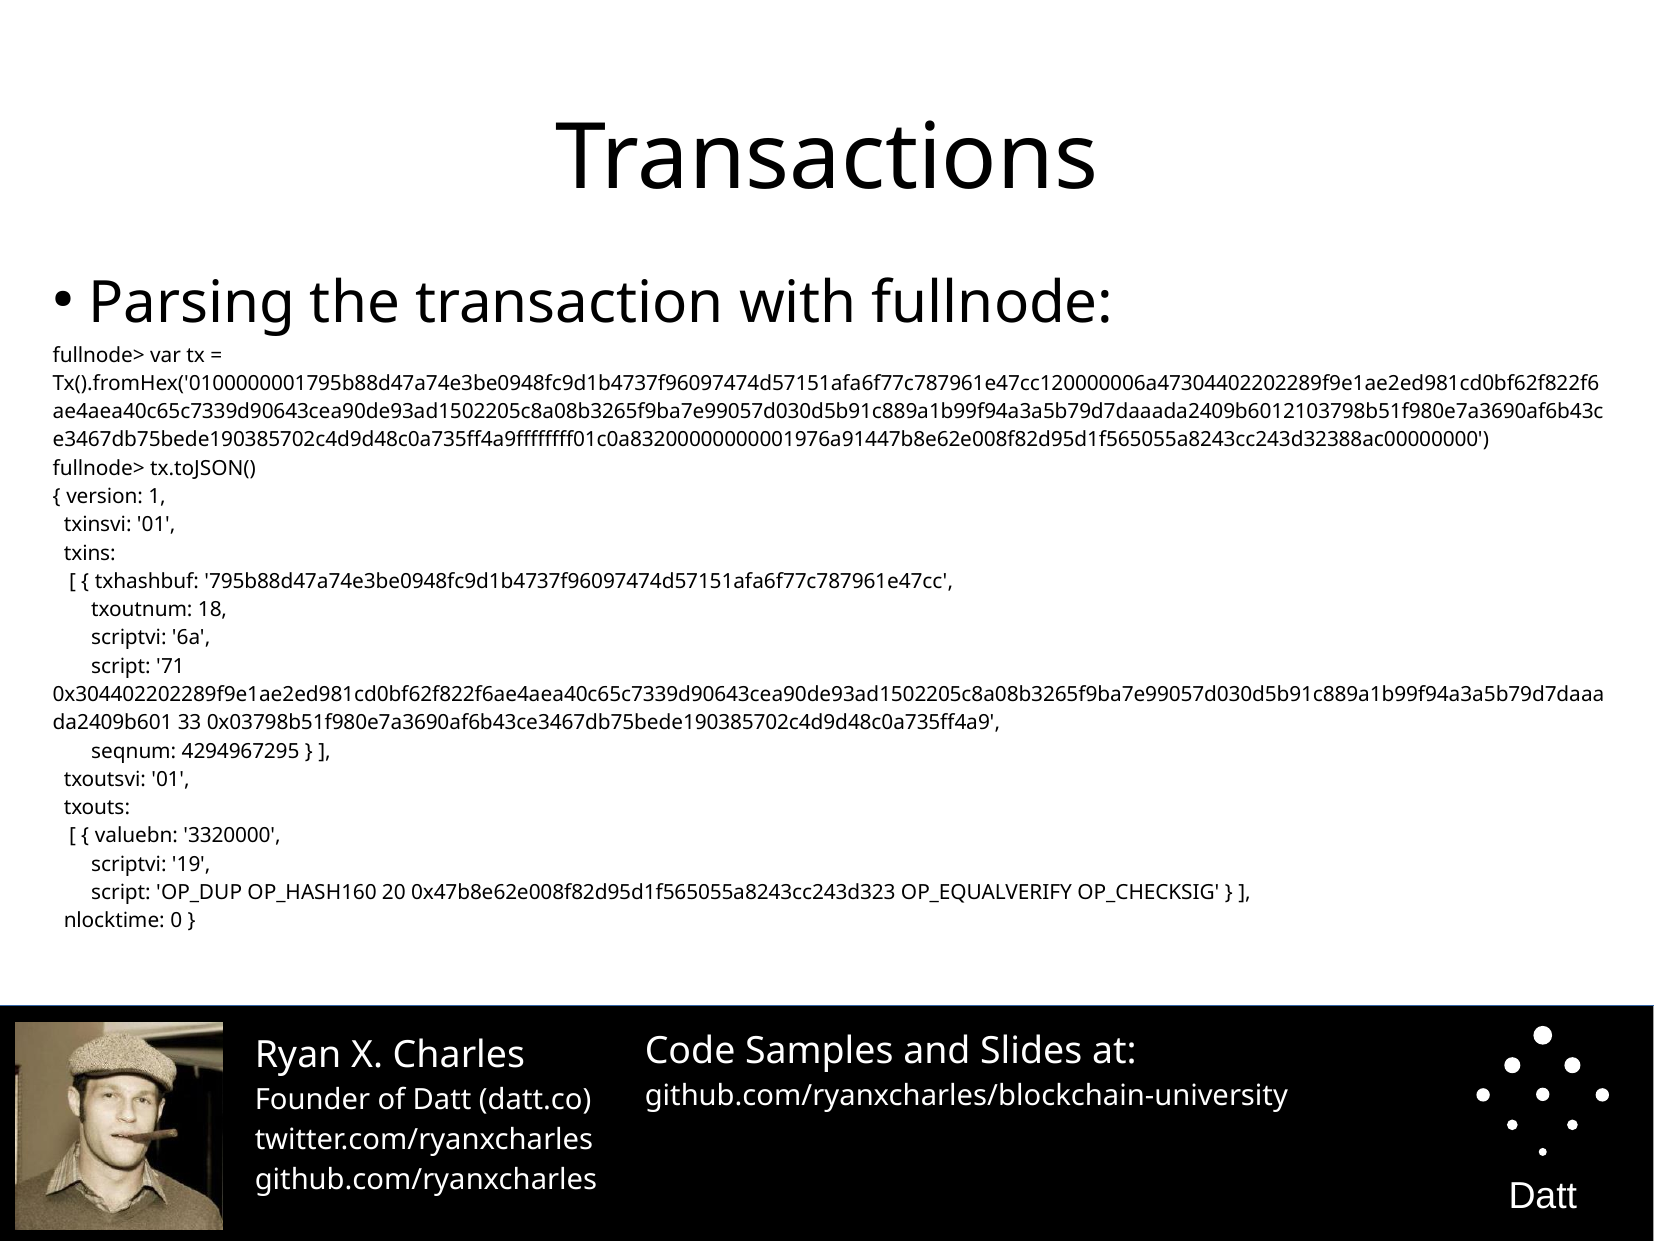

# Transactions
Parsing the transaction with fullnode:
fullnode> var tx = Tx().fromHex('0100000001795b88d47a74e3be0948fc9d1b4737f96097474d57151afa6f77c787961e47cc120000006a47304402202289f9e1ae2ed981cd0bf62f822f6ae4aea40c65c7339d90643cea90de93ad1502205c8a08b3265f9ba7e99057d030d5b91c889a1b99f94a3a5b79d7daaada2409b6012103798b51f980e7a3690af6b43ce3467db75bede190385702c4d9d48c0a735ff4a9ffffffff01c0a83200000000001976a91447b8e62e008f82d95d1f565055a8243cc243d32388ac00000000')
fullnode> tx.toJSON()
{ version: 1,
 txinsvi: '01',
 txins:
 [ { txhashbuf: '795b88d47a74e3be0948fc9d1b4737f96097474d57151afa6f77c787961e47cc',
 txoutnum: 18,
 scriptvi: '6a',
 script: '71 0x304402202289f9e1ae2ed981cd0bf62f822f6ae4aea40c65c7339d90643cea90de93ad1502205c8a08b3265f9ba7e99057d030d5b91c889a1b99f94a3a5b79d7daaada2409b601 33 0x03798b51f980e7a3690af6b43ce3467db75bede190385702c4d9d48c0a735ff4a9',
 seqnum: 4294967295 } ],
 txoutsvi: '01',
 txouts:
 [ { valuebn: '3320000',
 scriptvi: '19',
 script: 'OP_DUP OP_HASH160 20 0x47b8e62e008f82d95d1f565055a8243cc243d323 OP_EQUALVERIFY OP_CHECKSIG' } ],
 nlocktime: 0 }
Code Samples and Slides at:
github.com/ryanxcharles/blockchain-university
Ryan X. Charles
Founder of Datt (datt.co)
twitter.com/ryanxcharles
github.com/ryanxcharles
Datt